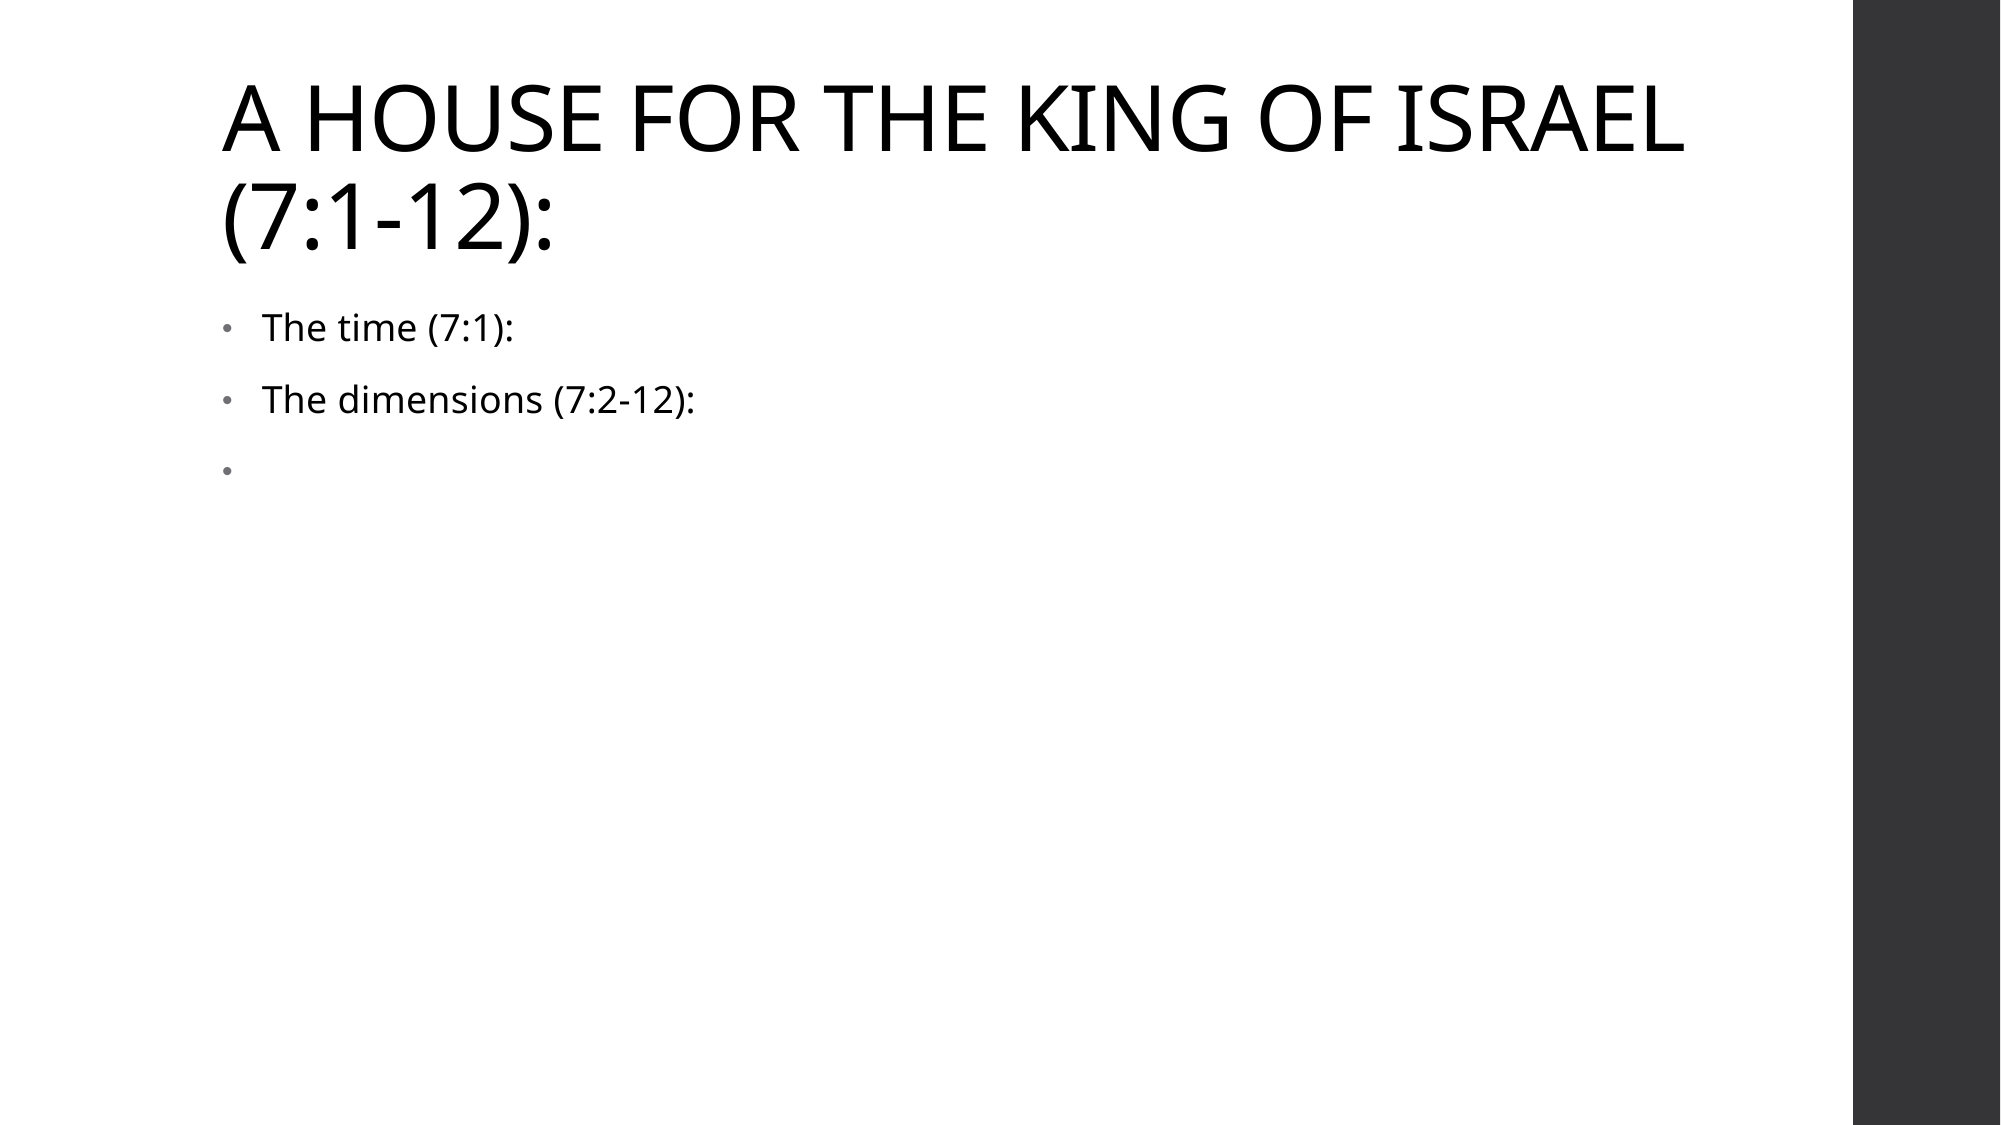

# A HOUSE FOR THE KING OF ISRAEL (7:1-12):
 The time (7:1):
 The dimensions (7:2-12):